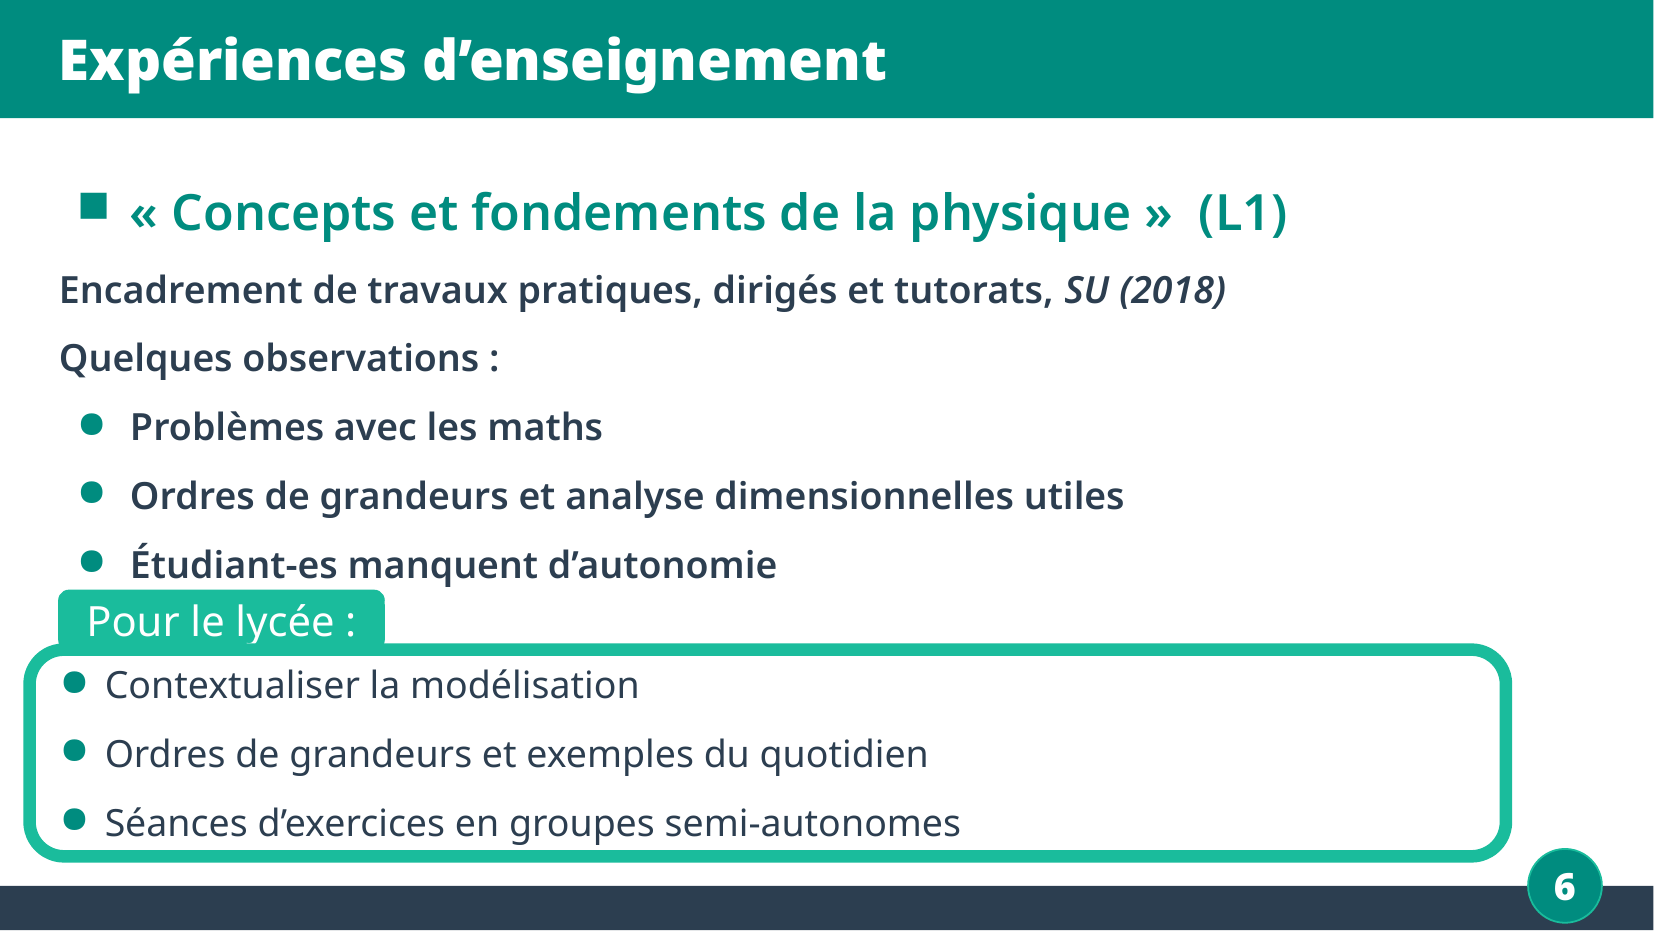

# Expériences d’enseignement
« Concepts et fondements de la physique » (L1)
Encadrement de travaux pratiques, dirigés et tutorats, SU (2018)
Quelques observations :
Problèmes avec les maths
Ordres de grandeurs et analyse dimensionnelles utiles
Étudiant-es manquent d’autonomie
Pour le lycée :
 Contextualiser la modélisation
 Ordres de grandeurs et exemples du quotidien
 Séances d’exercices en groupes semi-autonomes